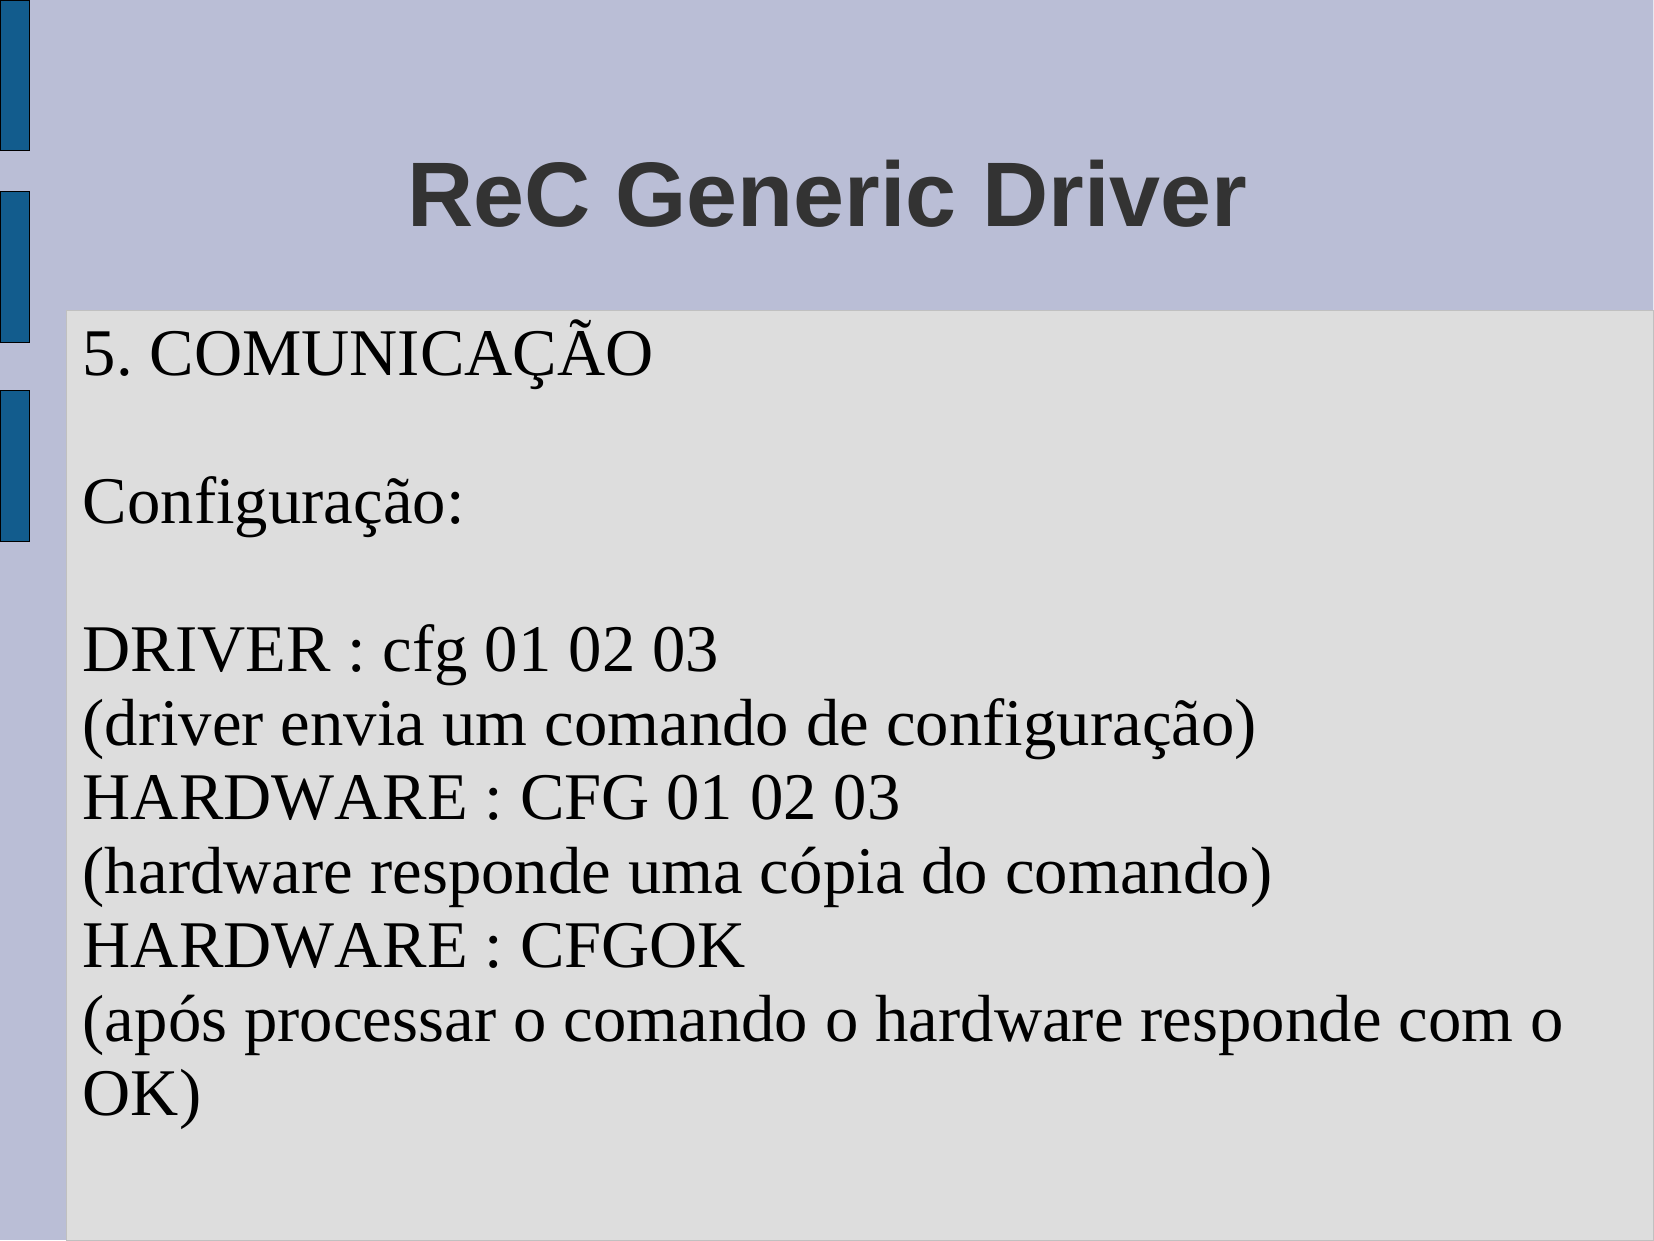

# ReC Generic Driver
5. COMUNICAÇÃO
Configuração:
DRIVER : cfg 01 02 03
(driver envia um comando de configuração)
HARDWARE : CFG 01 02 03
(hardware responde uma cópia do comando)
HARDWARE : CFGOK
(após processar o comando o hardware responde com o OK)